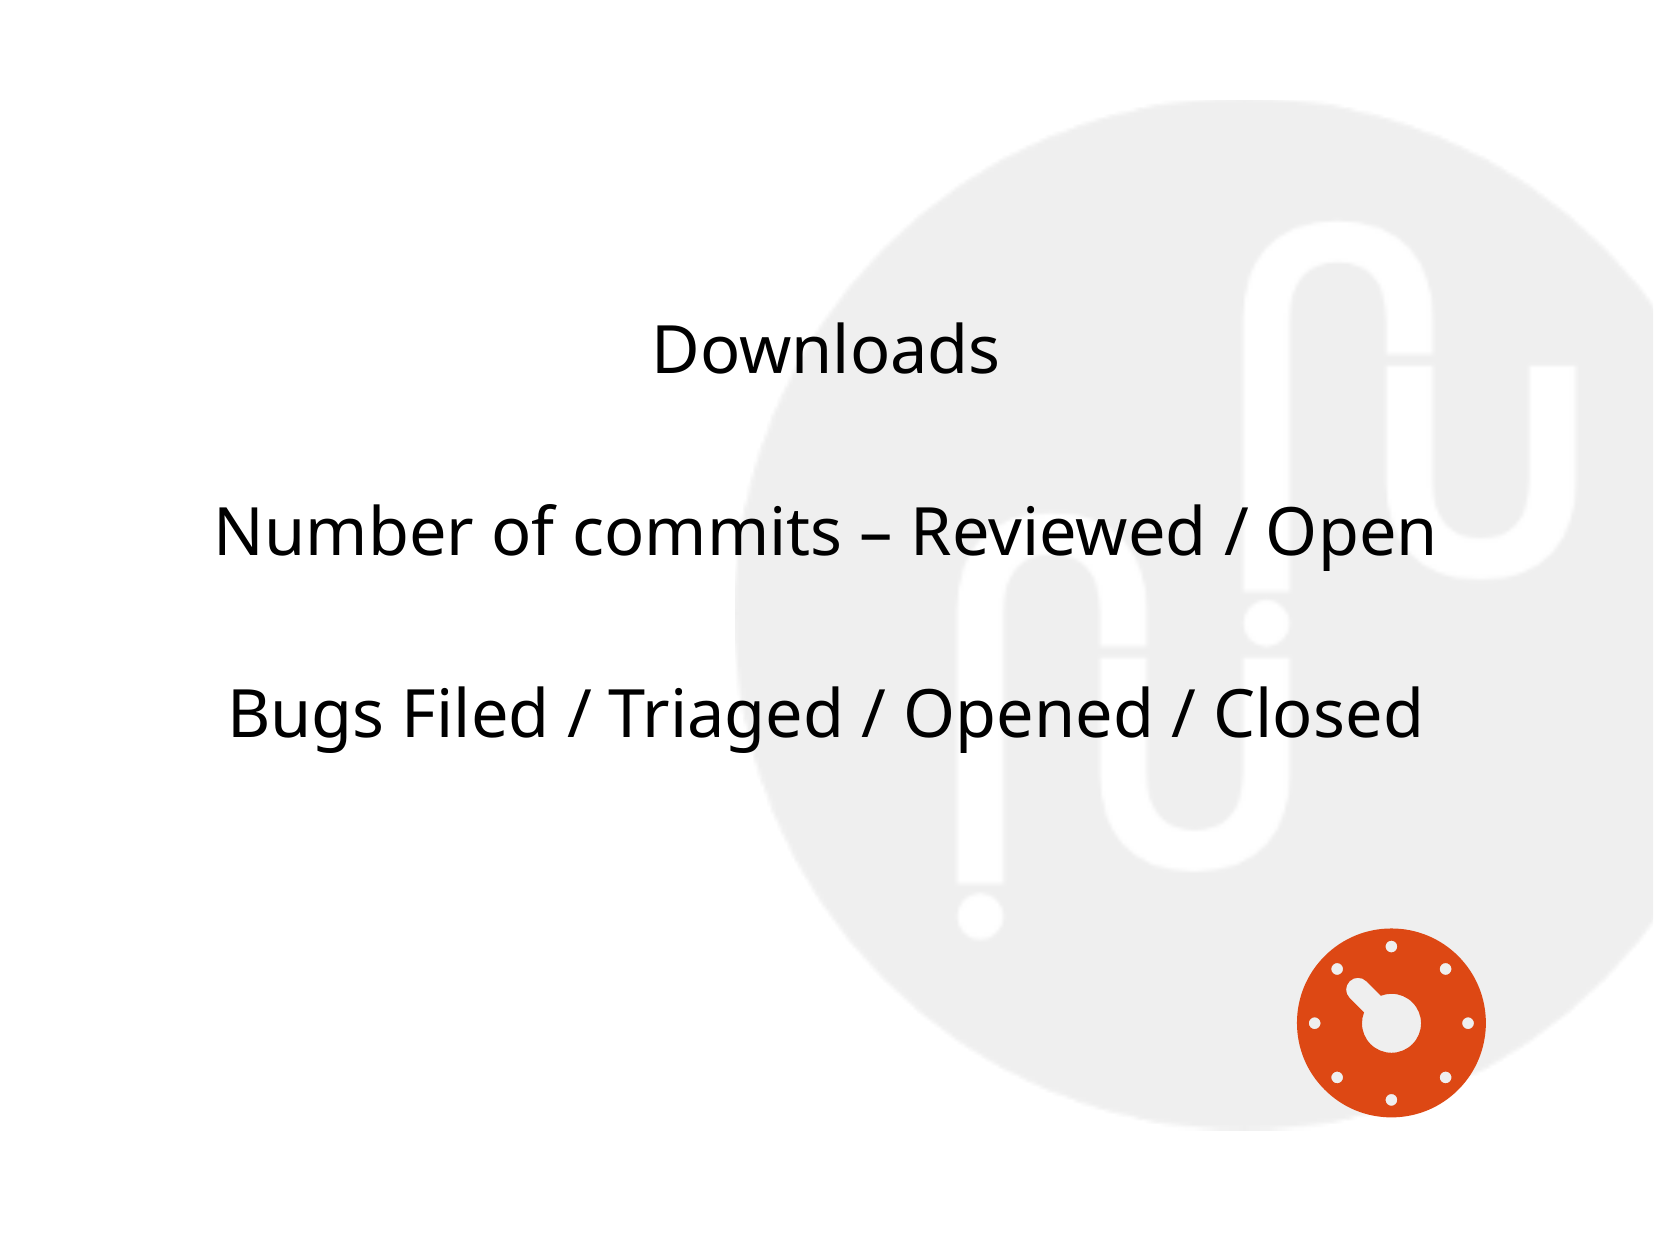

# Downloads
Number of commits – Reviewed / Open
Bugs Filed / Triaged / Opened / Closed